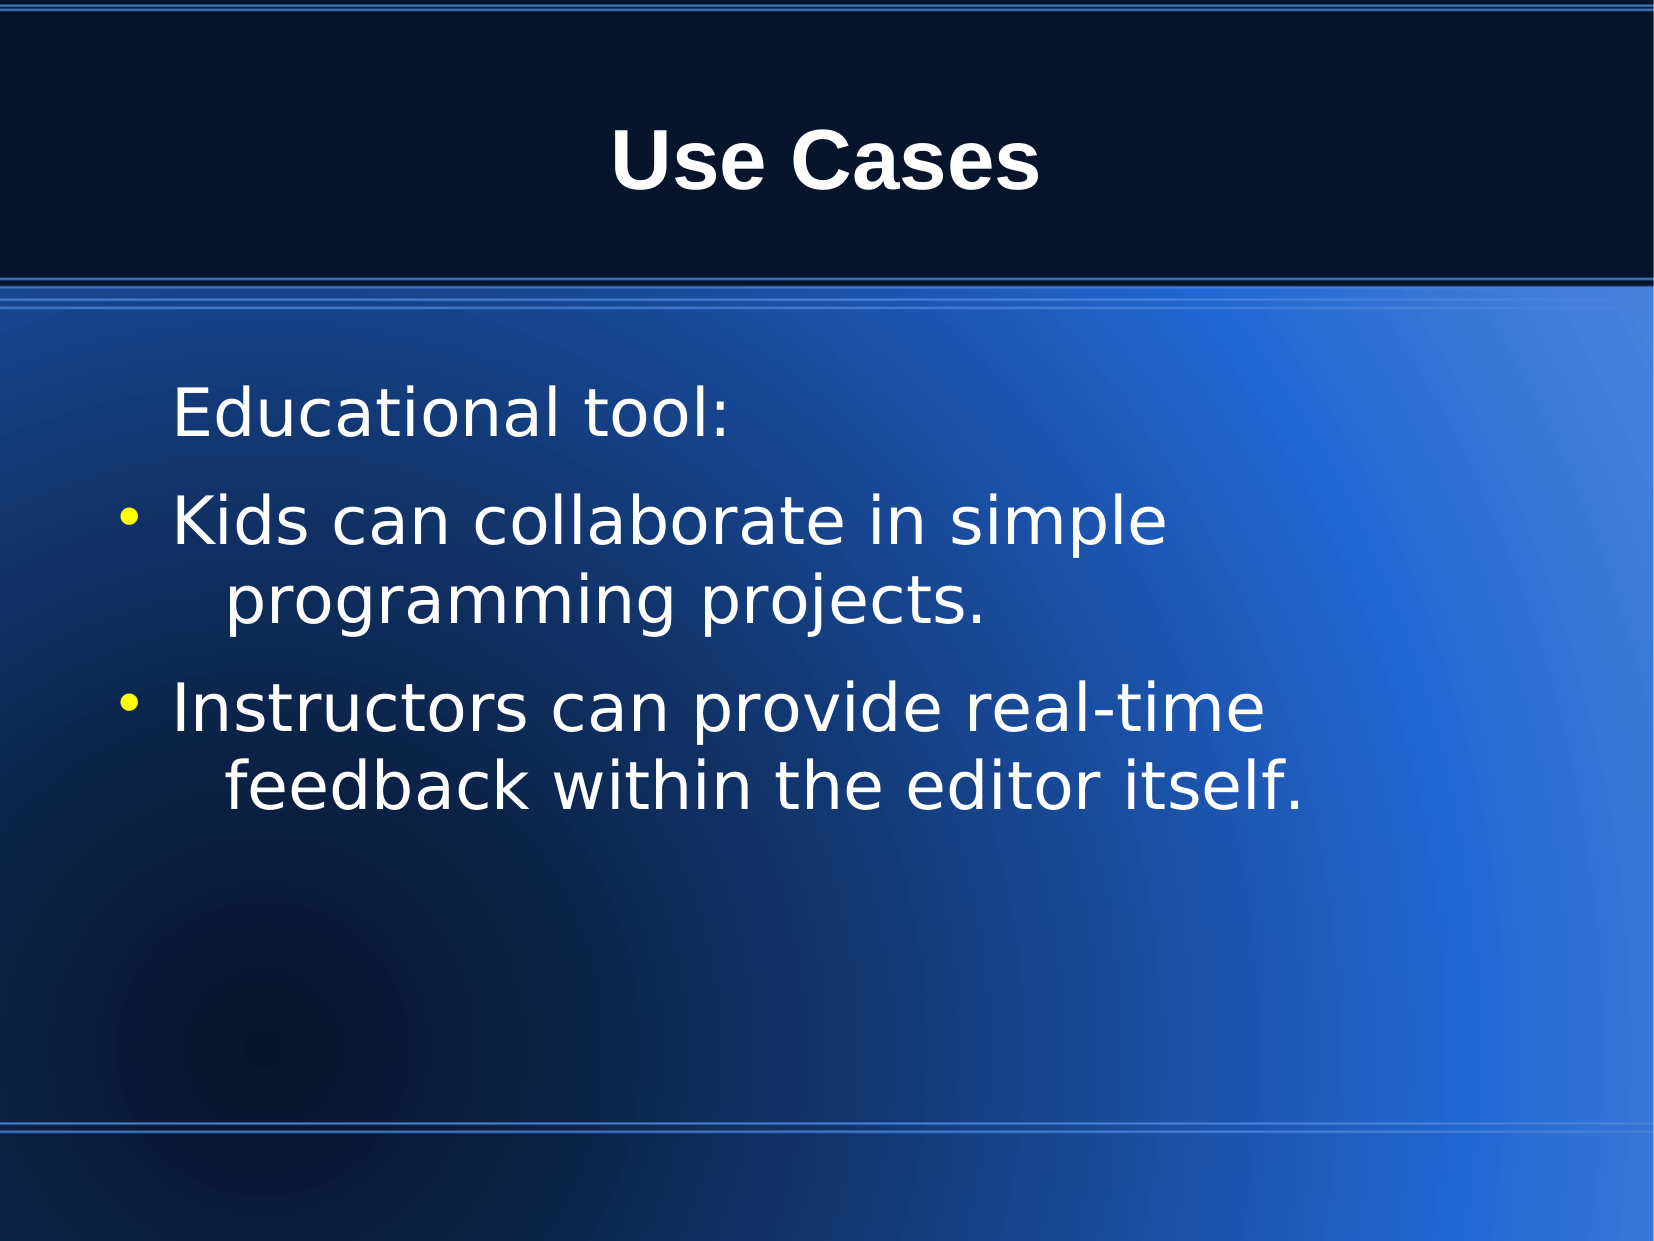

# Use Cases
Educational tool:
Kids can collaborate in simple programming projects.
Instructors can provide real-time feedback within the editor itself.